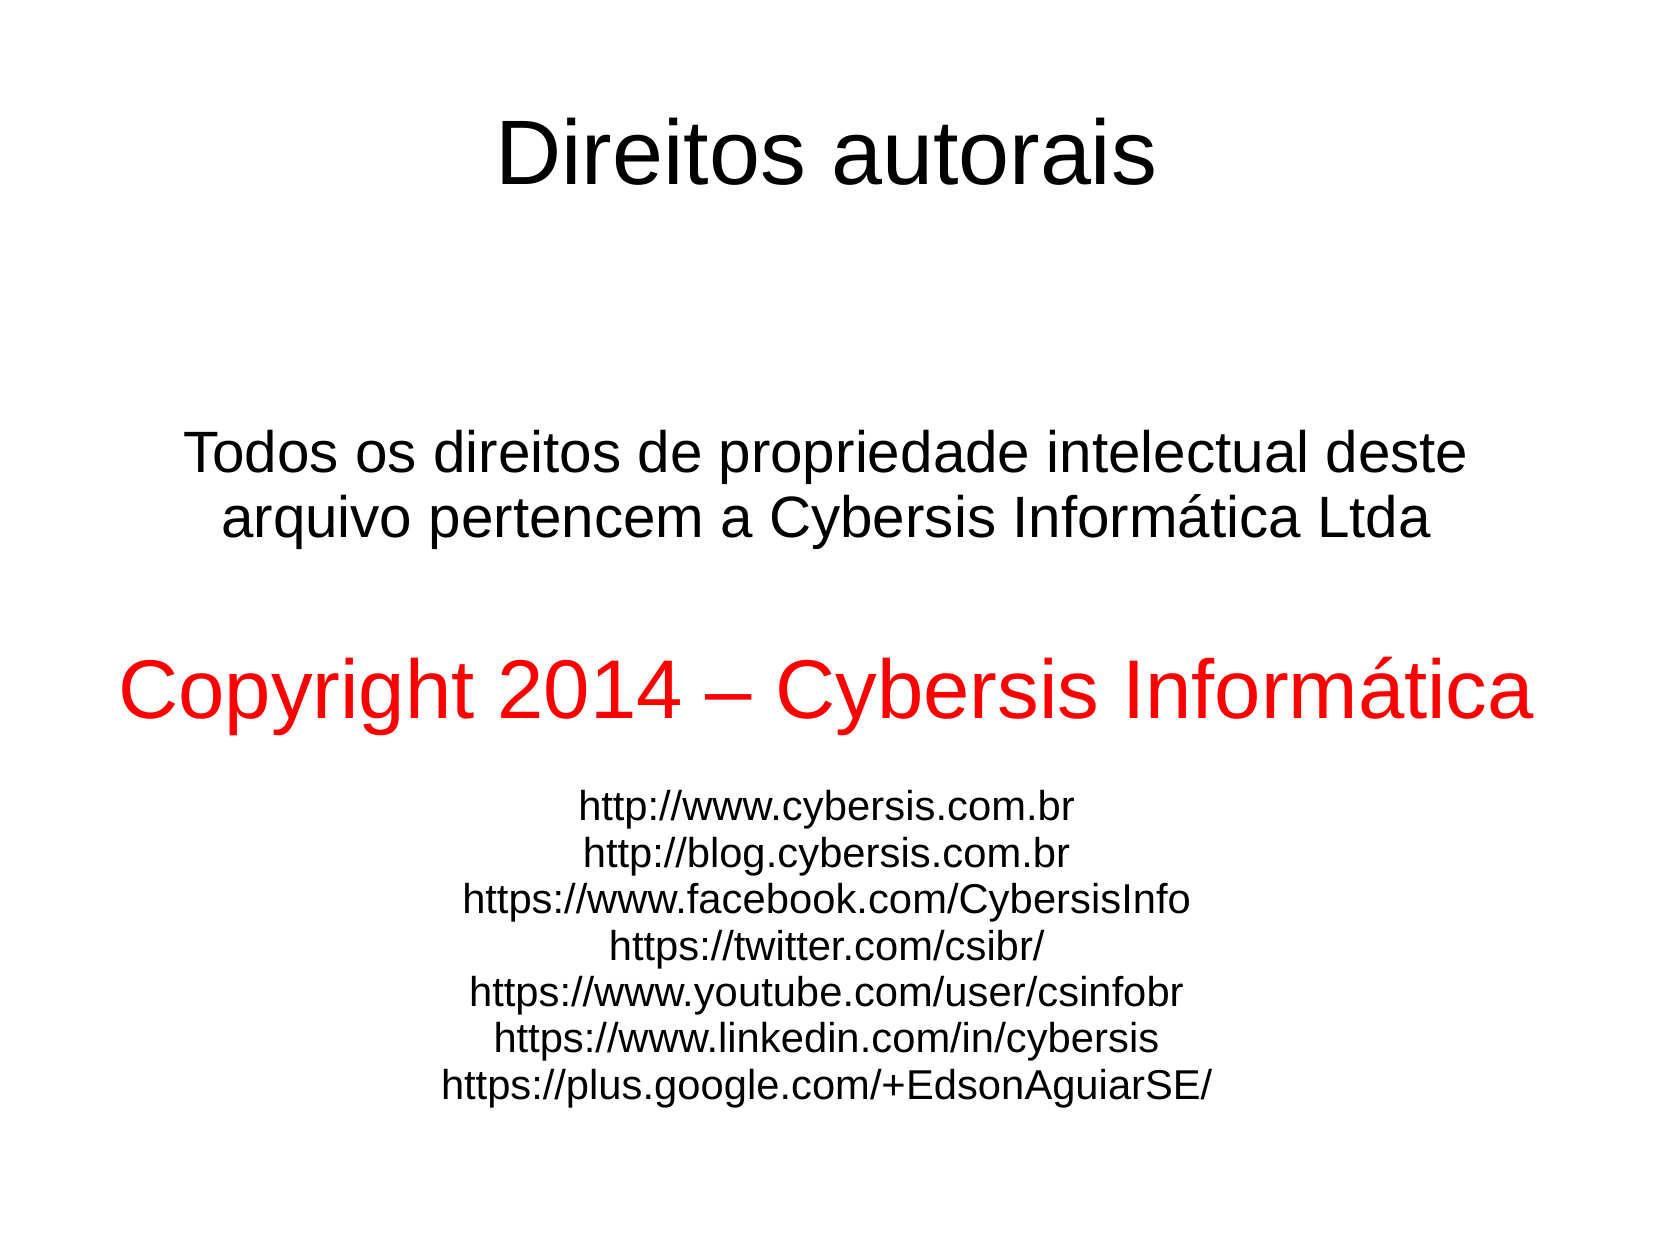

# Direitos autorais
Todos os direitos de propriedade intelectual deste arquivo pertencem a Cybersis Informática Ltda
Copyright 2014 – Cybersis Informática
http://www.cybersis.com.br
http://blog.cybersis.com.br
https://www.facebook.com/CybersisInfo
https://twitter.com/csibr/
https://www.youtube.com/user/csinfobr
https://www.linkedin.com/in/cybersis
https://plus.google.com/+EdsonAguiarSE/